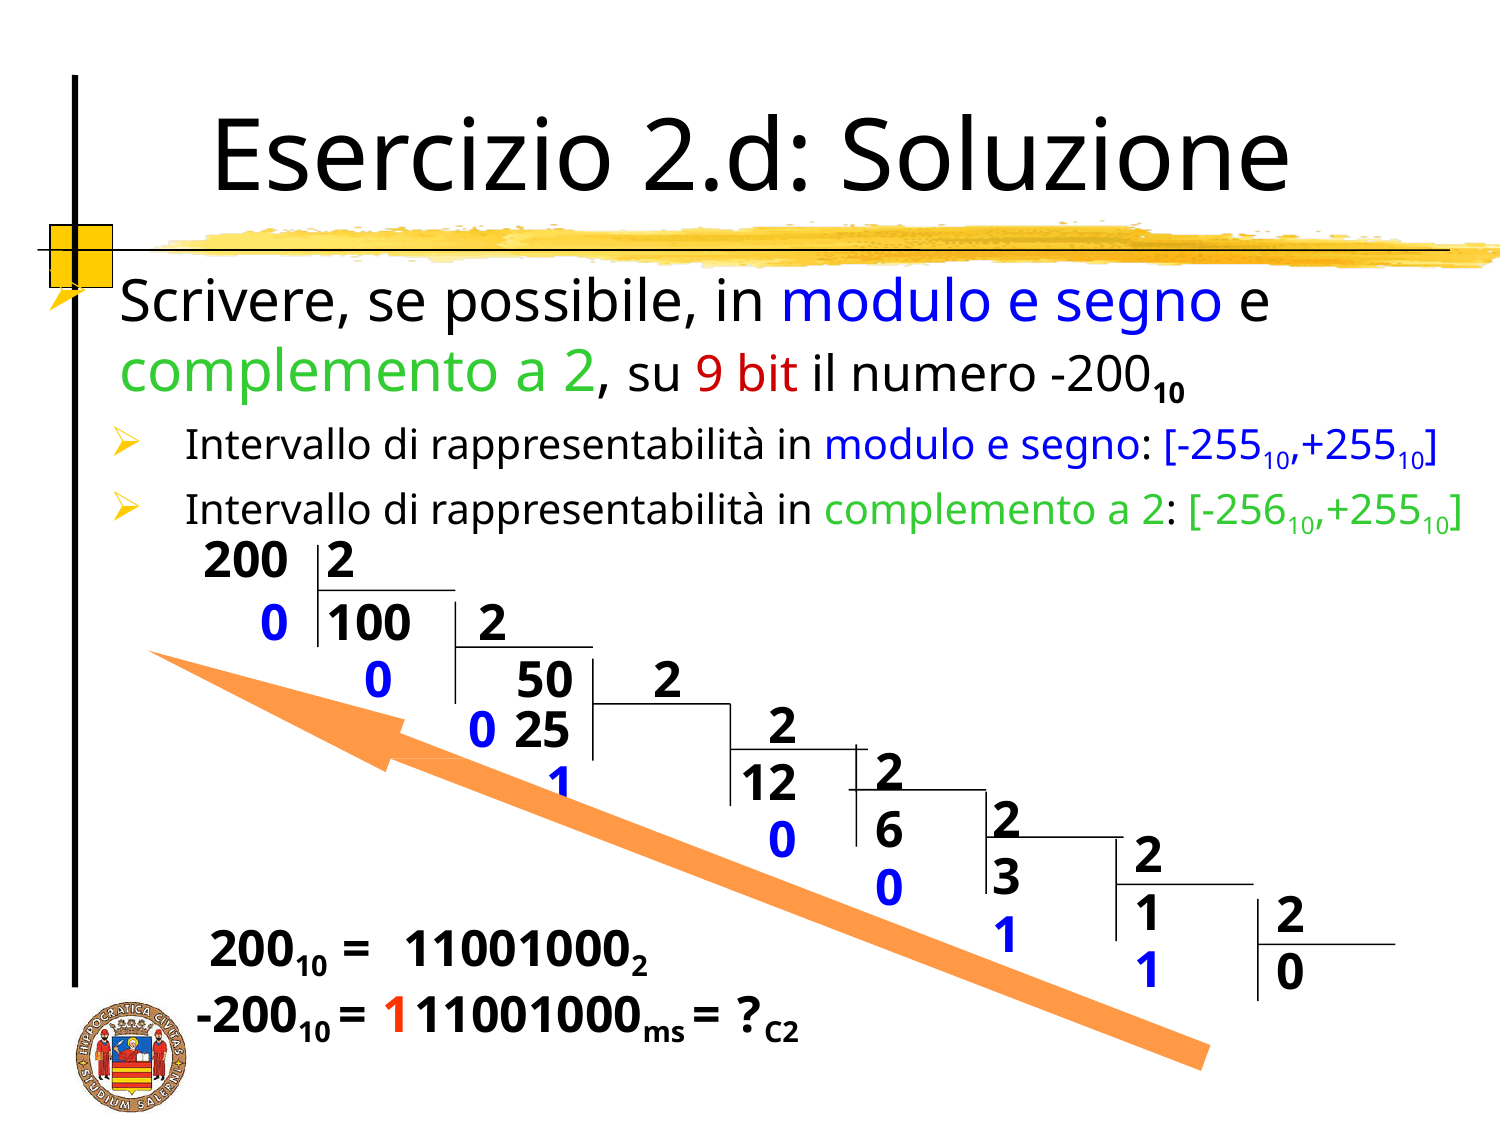

# Esercizio 2.d: Soluzione
Scrivere, se possibile, in modulo e segno e complemento a 2, su 9 bit il numero -20010
Intervallo di rappresentabilità in modulo e segno: [-25510,+25510]
Intervallo di rappresentabilità in complemento a 2: [-25610,+25510]
200
0
2
100	2
0	 50	2
 0	25
 1
2
12
0
2
6
0
2
3
1
2
1
1
2
0
 20010 = 110010002
-20010 = 111001000ms = ?C2